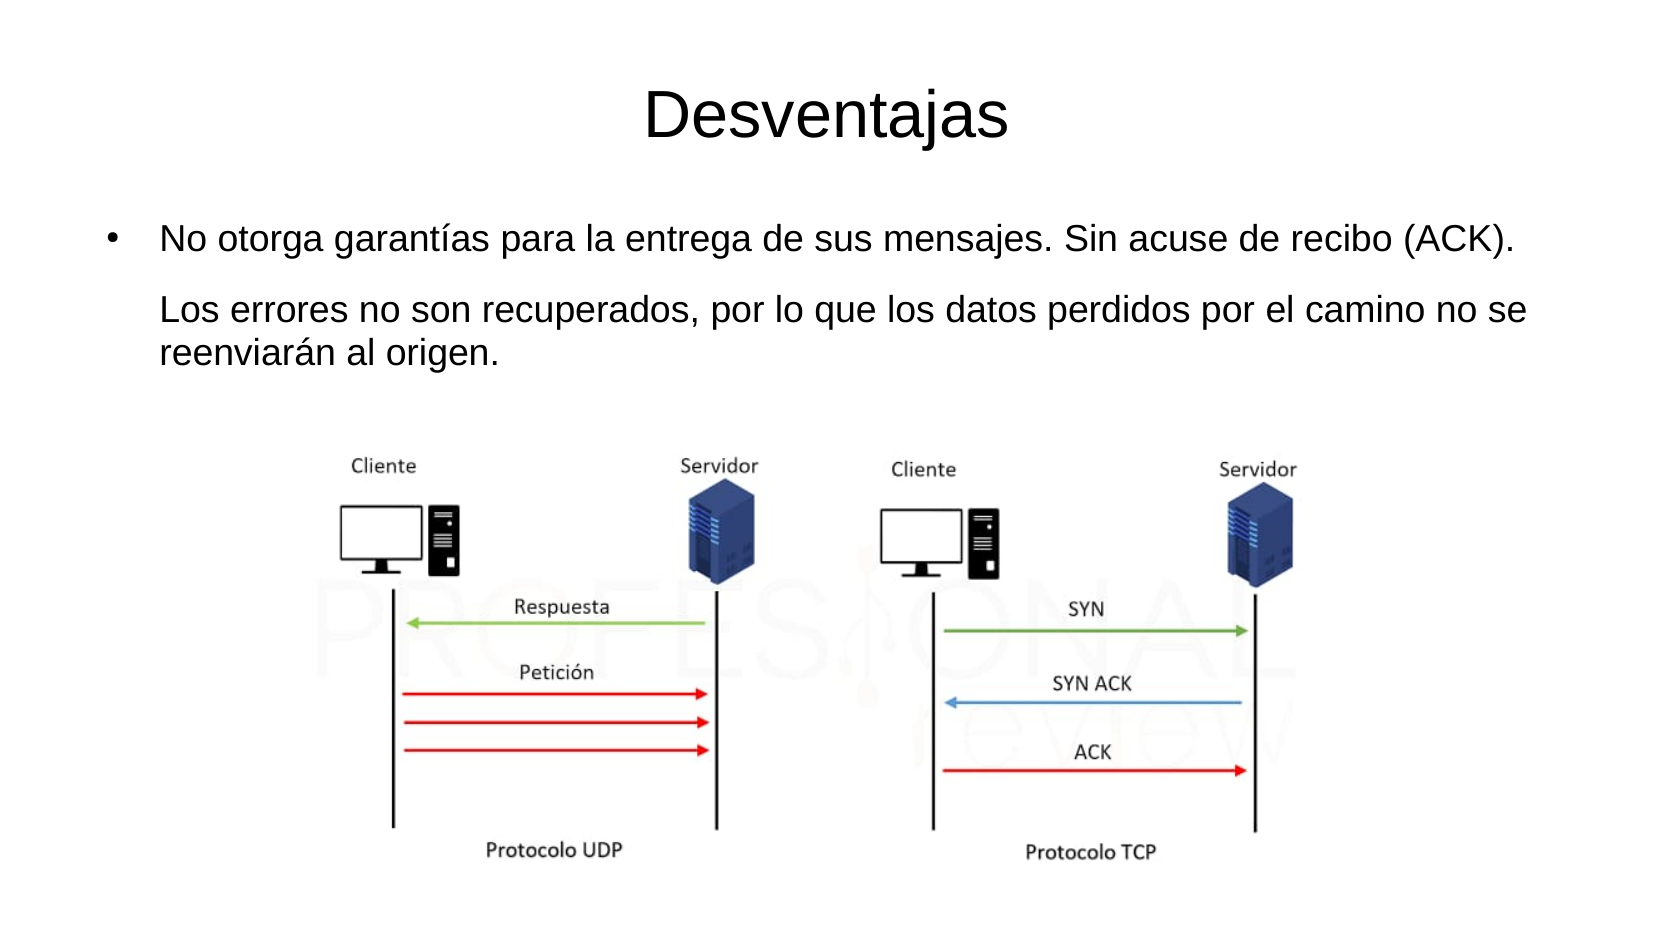

# Desventajas
No otorga garantías para la entrega de sus mensajes. Sin acuse de recibo (ACK).
Los errores no son recuperados, por lo que los datos perdidos por el camino no se reenviarán al origen.